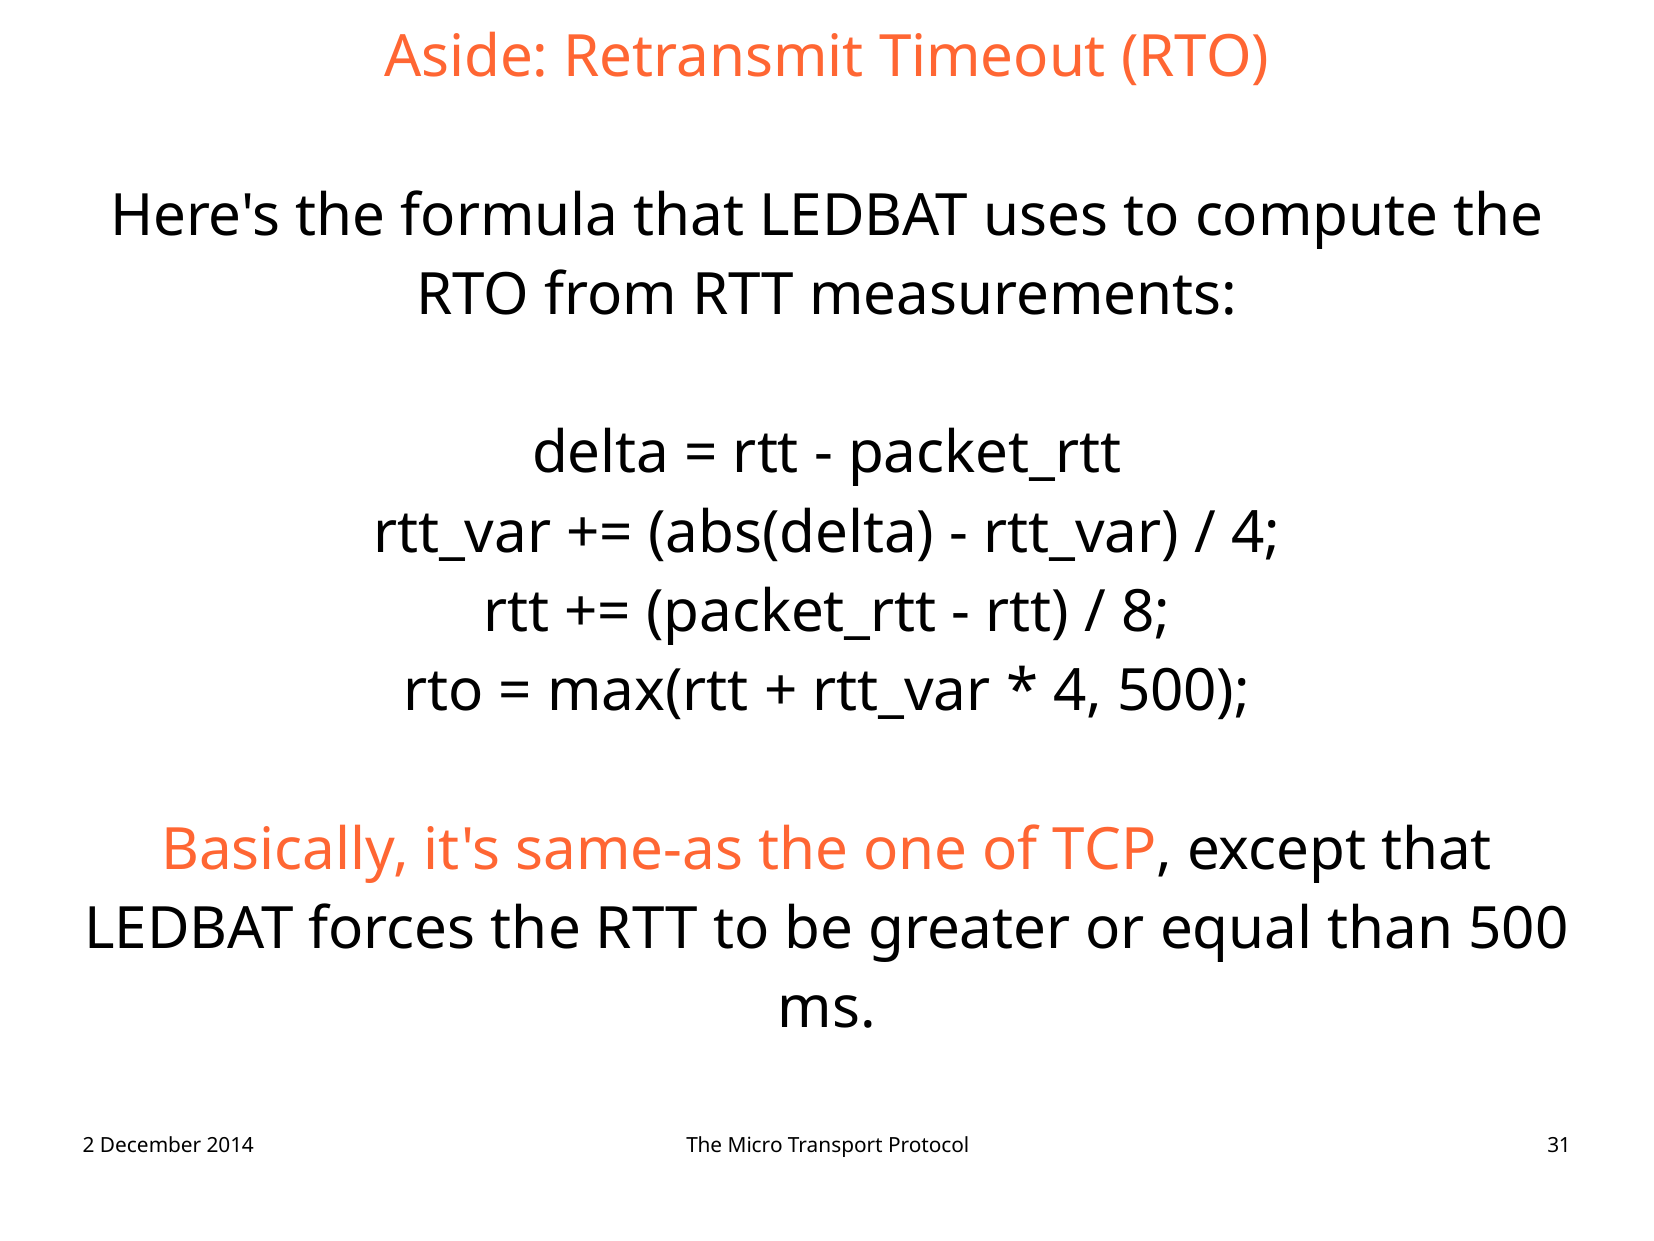

# Aside: Retransmit Timeout (RTO)
Here's the formula that LEDBAT uses to compute the RTO from RTT measurements:
delta = rtt - packet_rtt
rtt_var += (abs(delta) - rtt_var) / 4;
rtt += (packet_rtt - rtt) / 8;
rto = max(rtt + rtt_var * 4, 500);
Basically, it's same-as the one of TCP, except that LEDBAT forces the RTT to be greater or equal than 500 ms.
2 December 2014
The Micro Transport Protocol
31